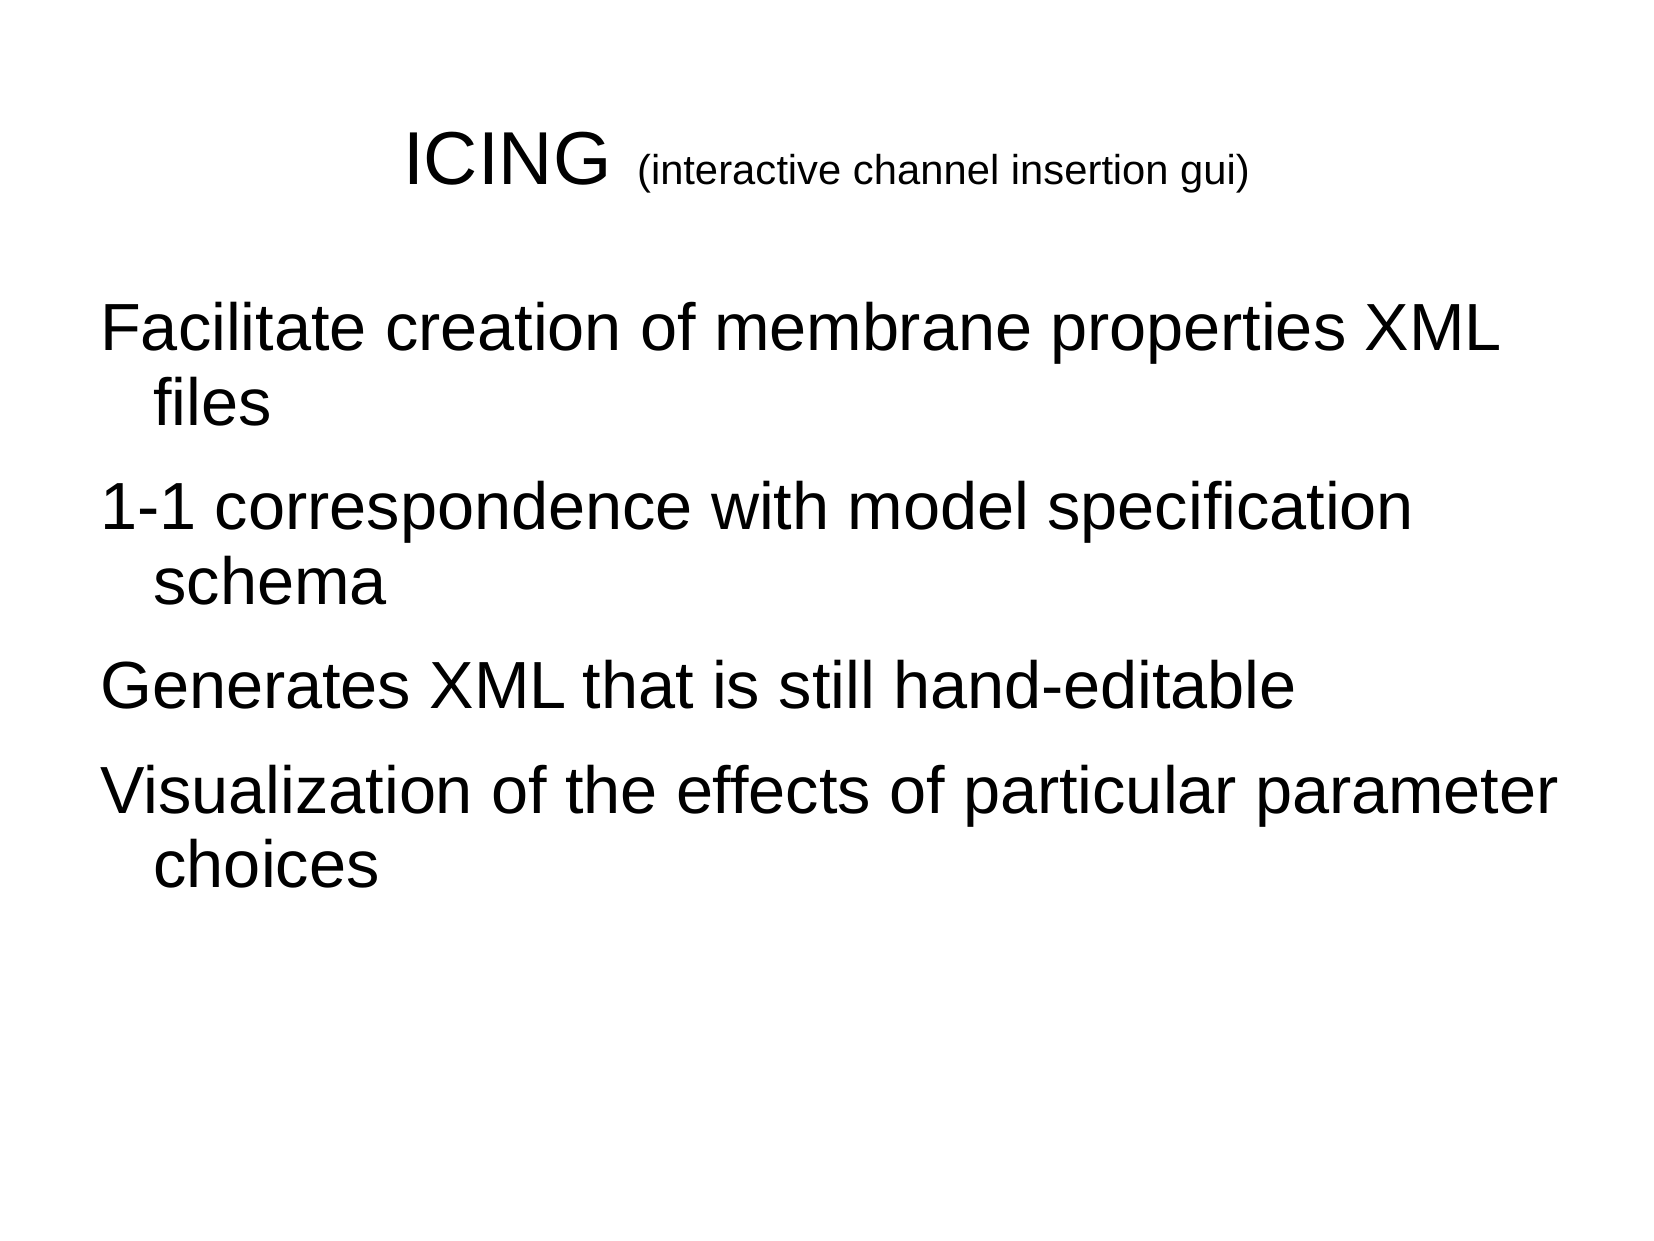

# ICING (interactive channel insertion gui)
Facilitate creation of membrane properties XML files
1-1 correspondence with model specification schema
Generates XML that is still hand-editable
Visualization of the effects of particular parameter choices